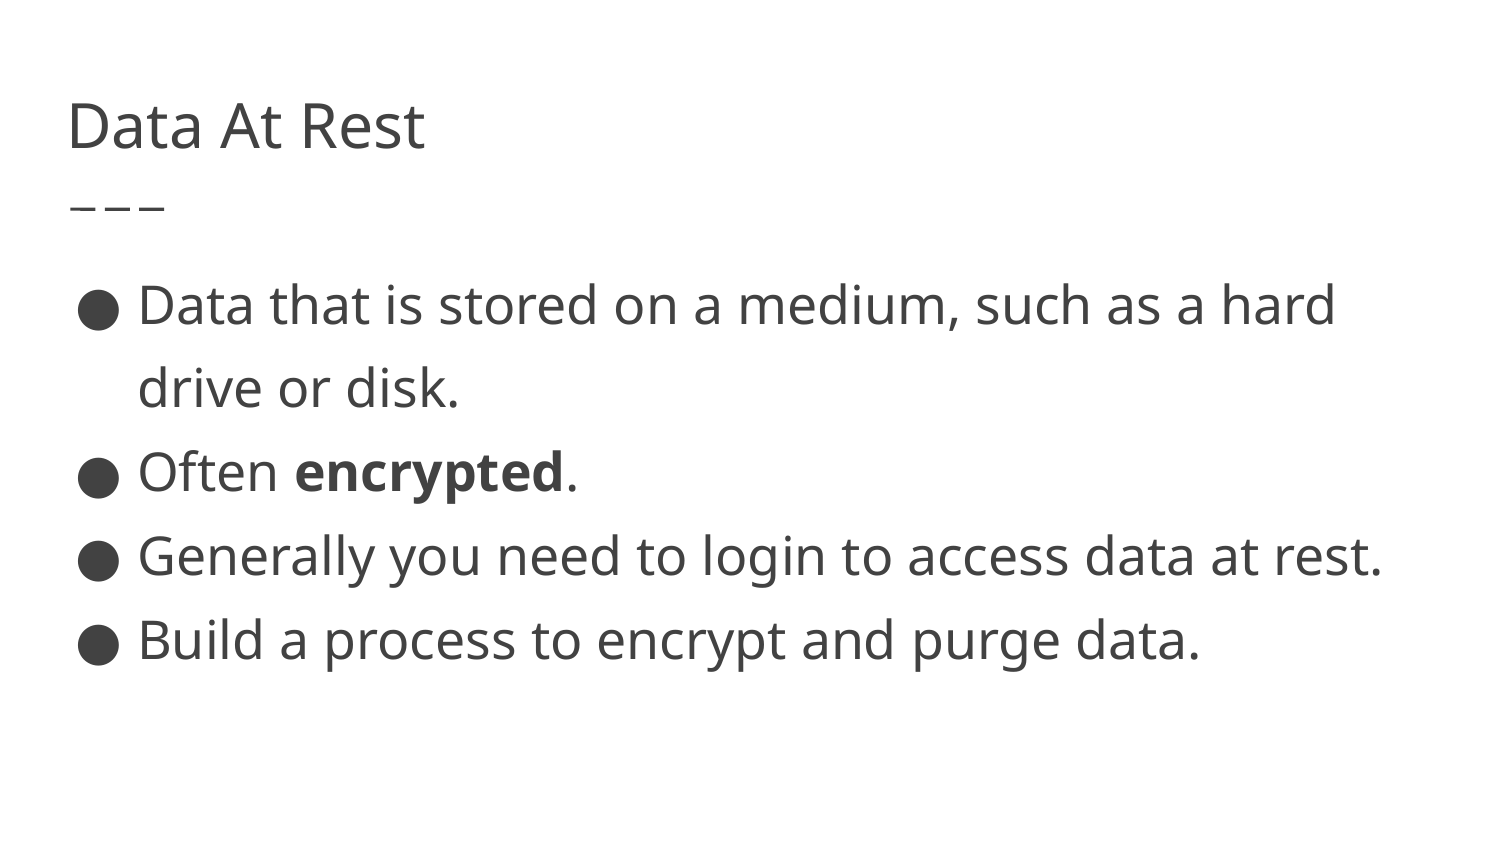

# Data At Rest
Data that is stored on a medium, such as a hard drive or disk.
Often encrypted.
Generally you need to login to access data at rest.
Build a process to encrypt and purge data.